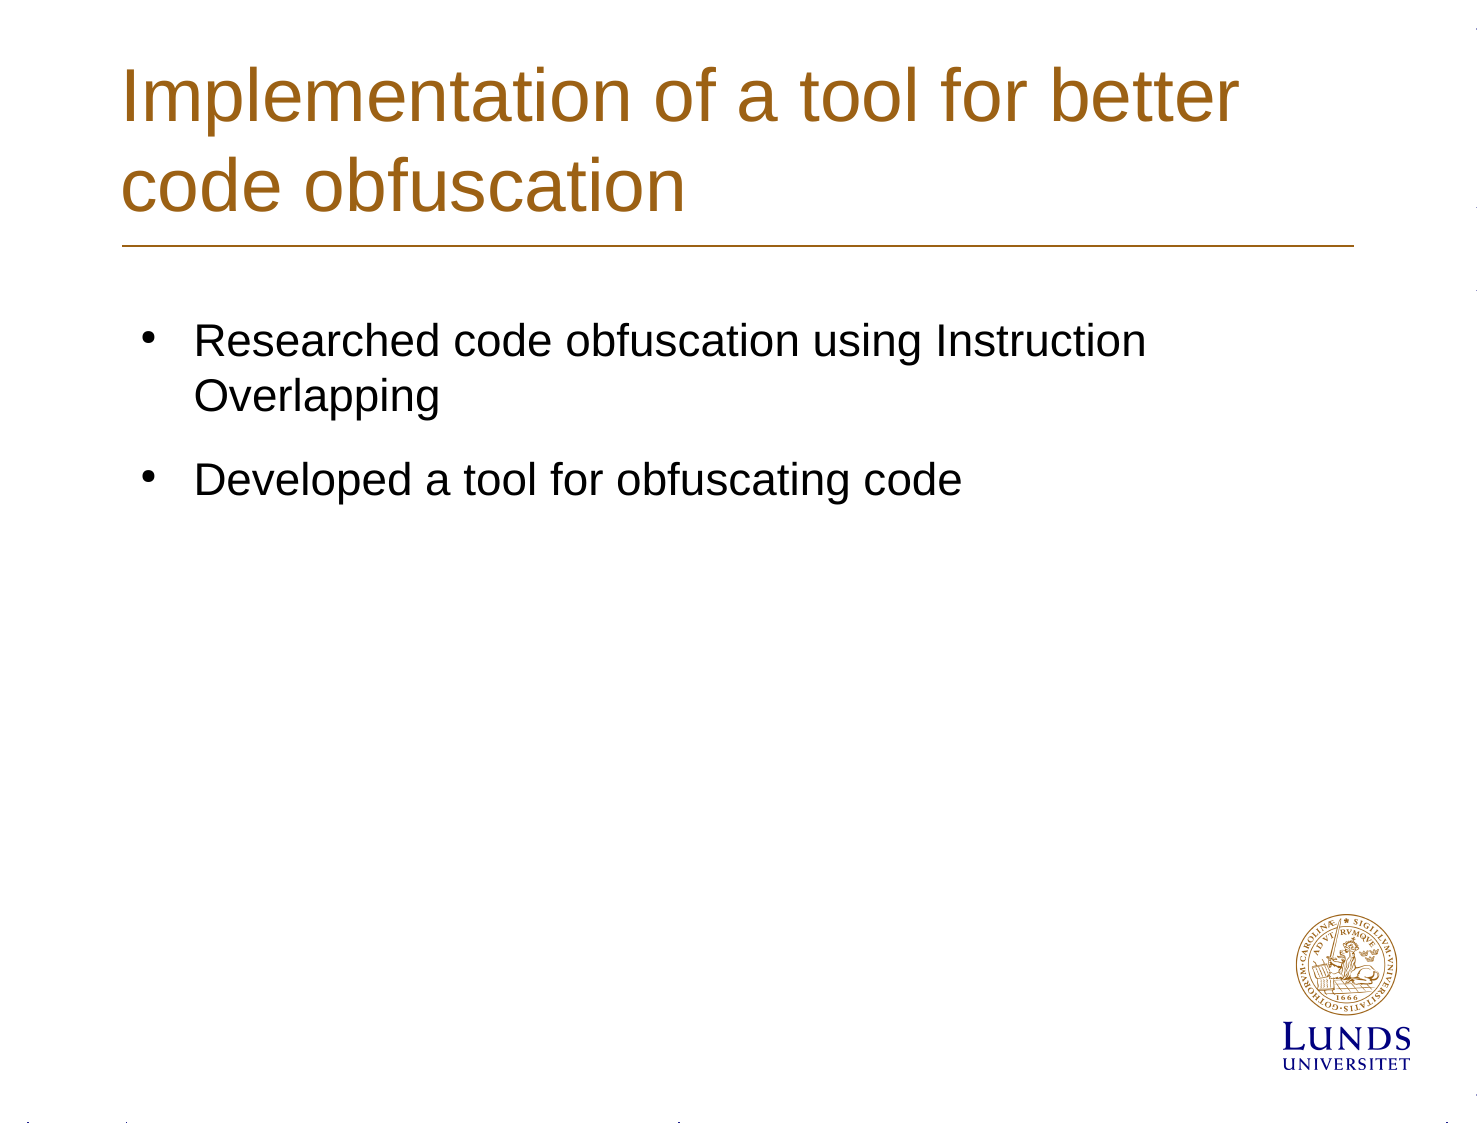

# Implementation of a tool for better code obfuscation
Researched code obfuscation using Instruction Overlapping
Developed a tool for obfuscating code